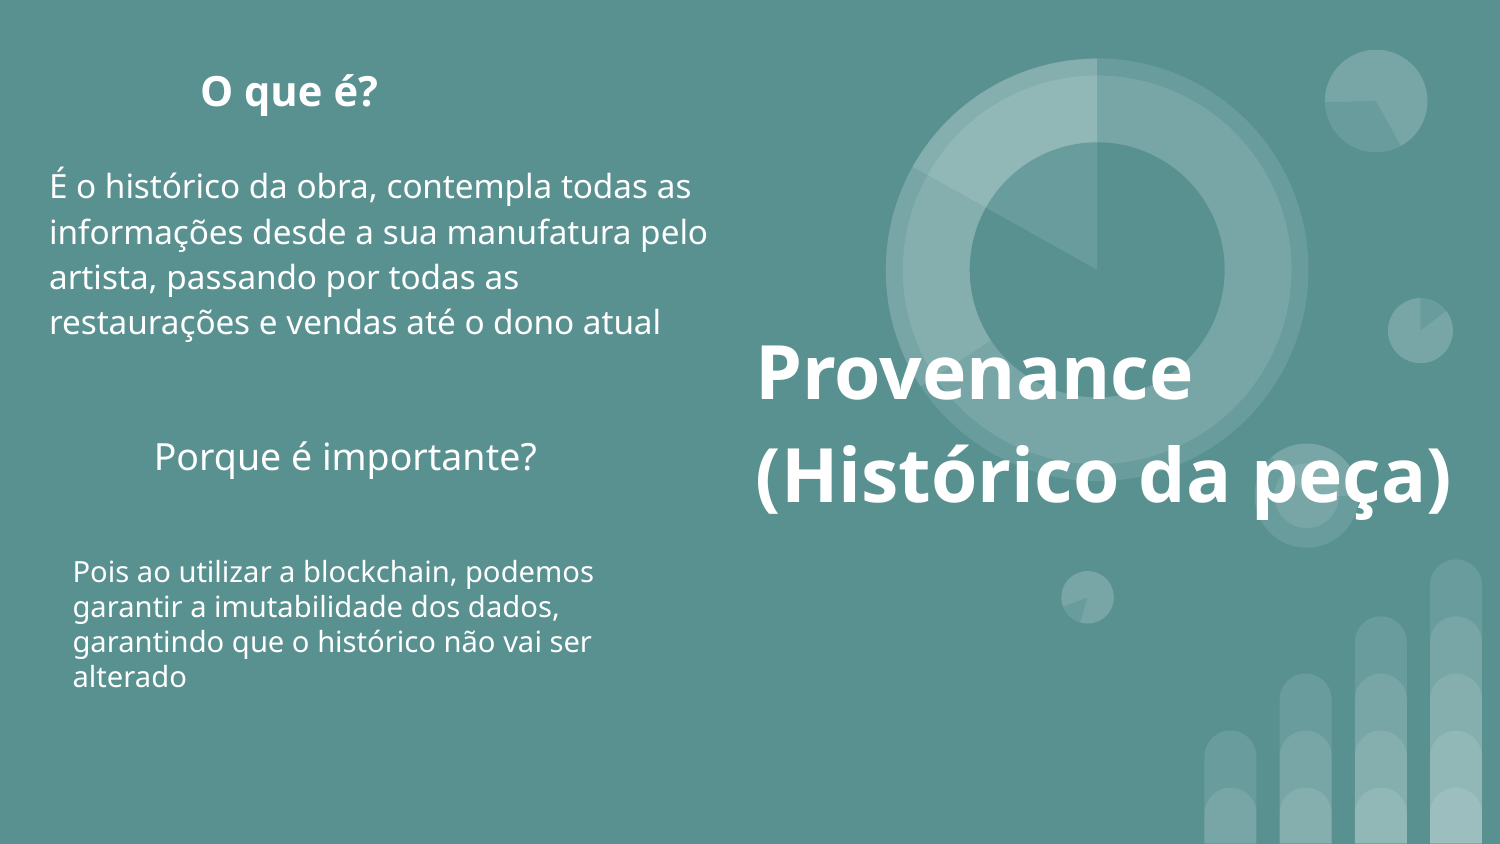

O que é?
É o histórico da obra, contempla todas as informações desde a sua manufatura pelo artista, passando por todas as restaurações e vendas até o dono atual
# Provenance (Histórico da peça)
Porque é importante?
Pois ao utilizar a blockchain, podemos garantir a imutabilidade dos dados, garantindo que o histórico não vai ser alterado